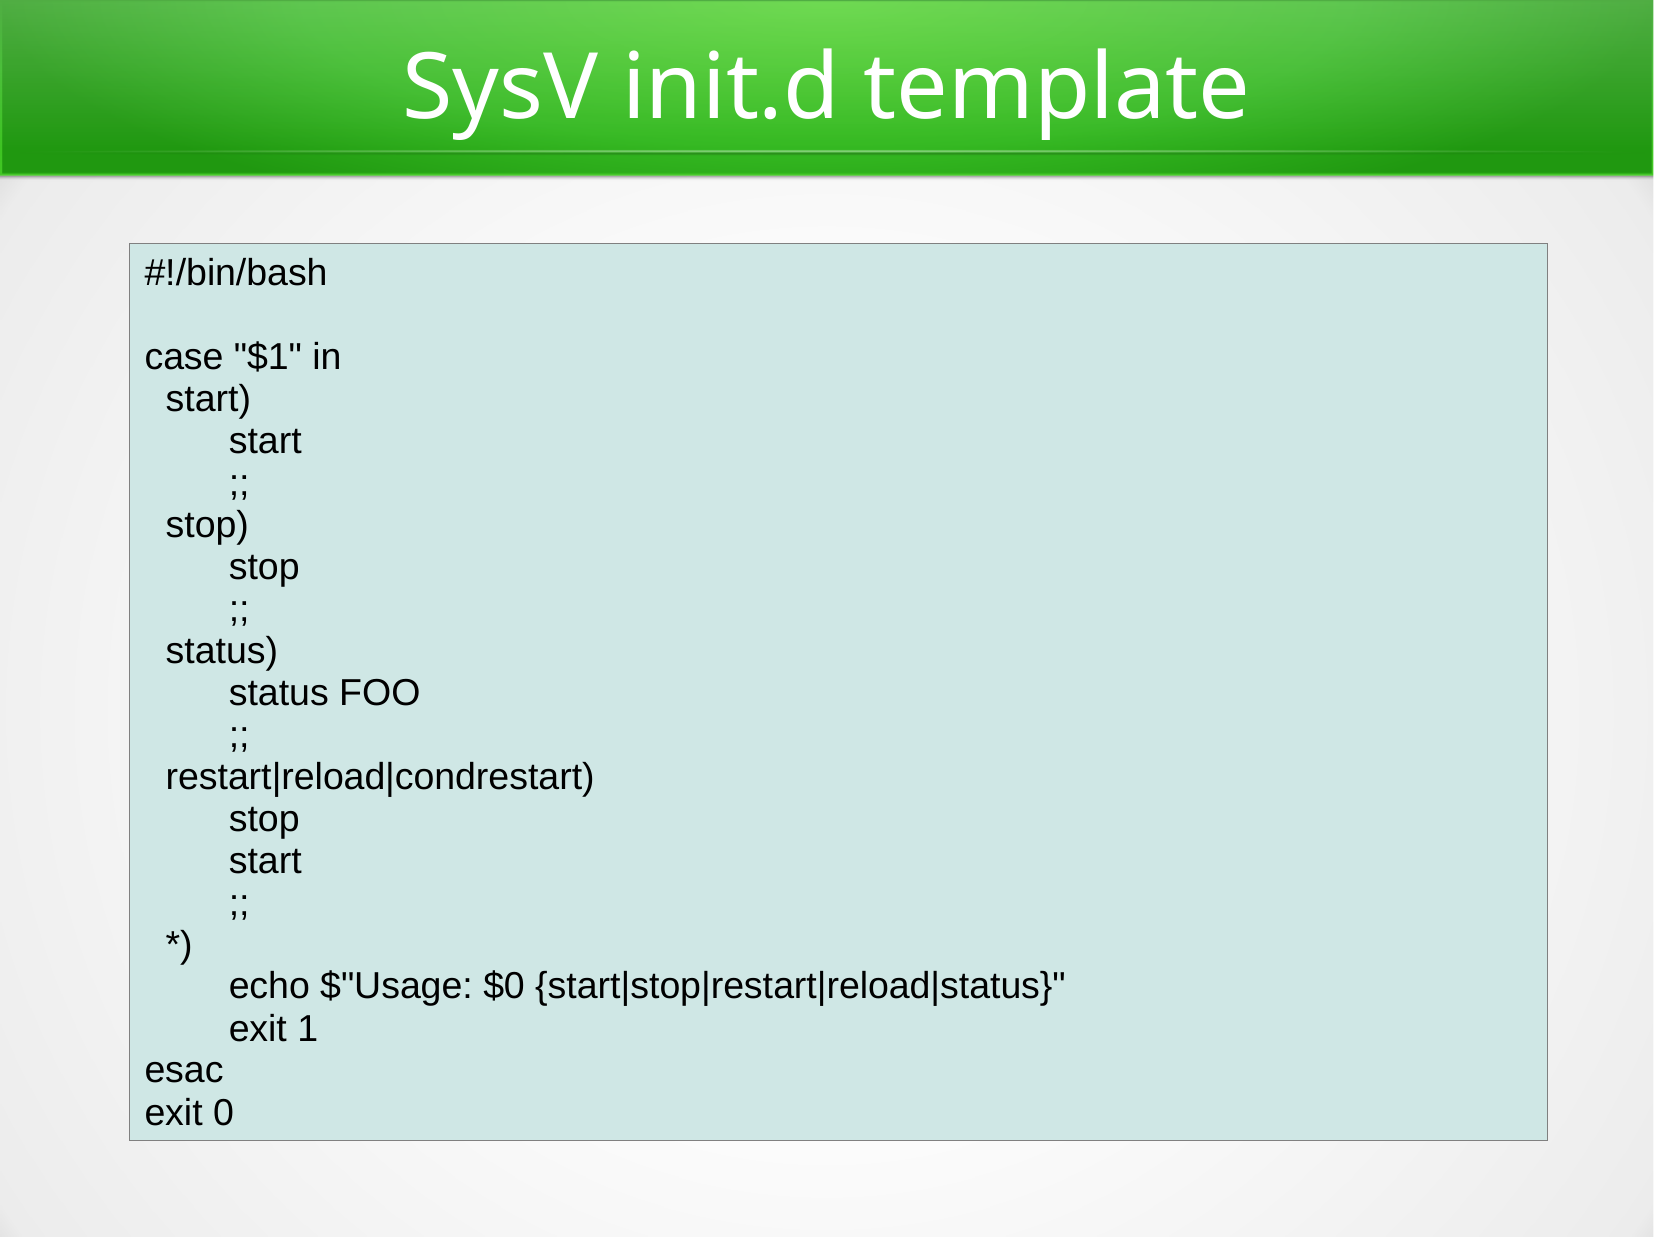

# SysV init.d template
#!/bin/bash
case "$1" in
 start)
 start
 ;;
 stop)
 stop
 ;;
 status)
 status FOO
 ;;
 restart|reload|condrestart)
 stop
 start
 ;;
 *)
 echo $"Usage: $0 {start|stop|restart|reload|status}"
 exit 1
esac
exit 0